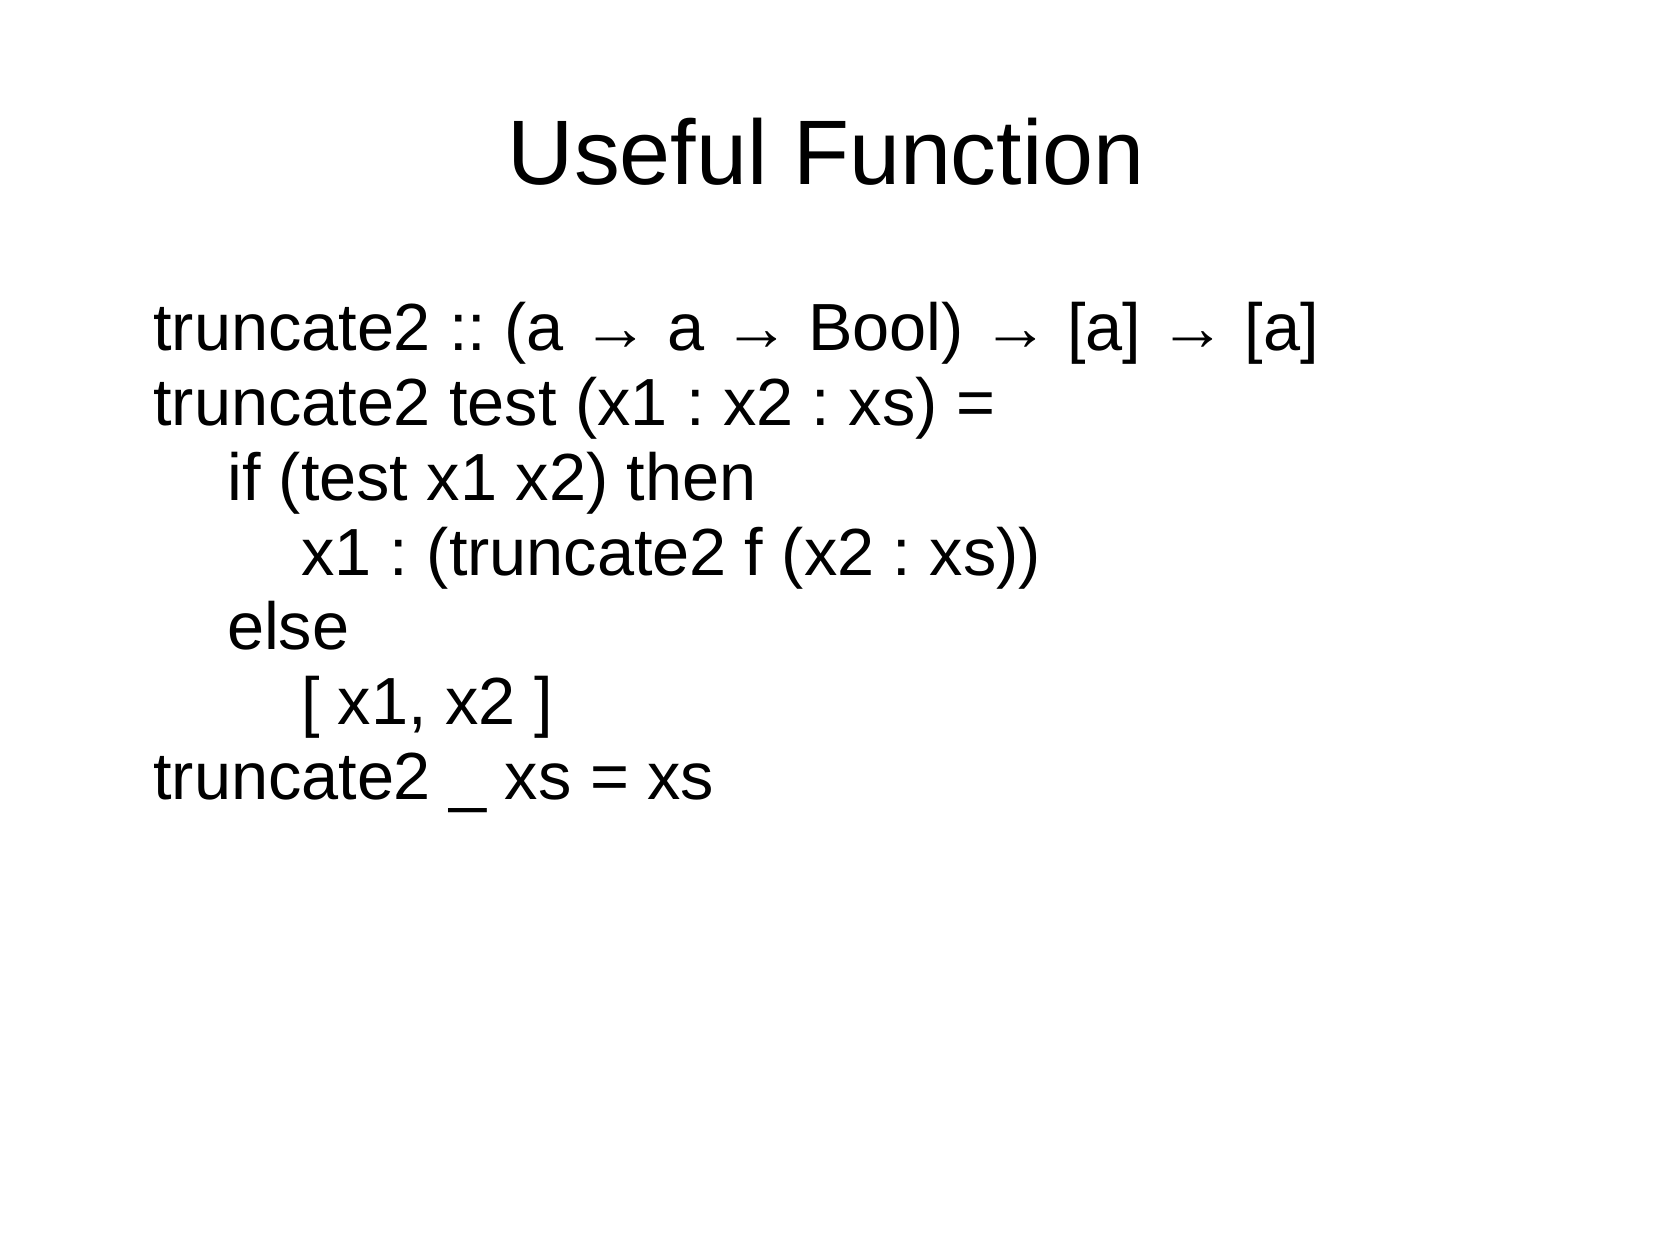

# Useful Function
truncate2 :: (a → a → Bool) → [a] → [a]
truncate2 test (x1 : x2 : xs) =
 if (test x1 x2) then
 x1 : (truncate2 f (x2 : xs))
 else
 [ x1, x2 ]
truncate2 _ xs = xs